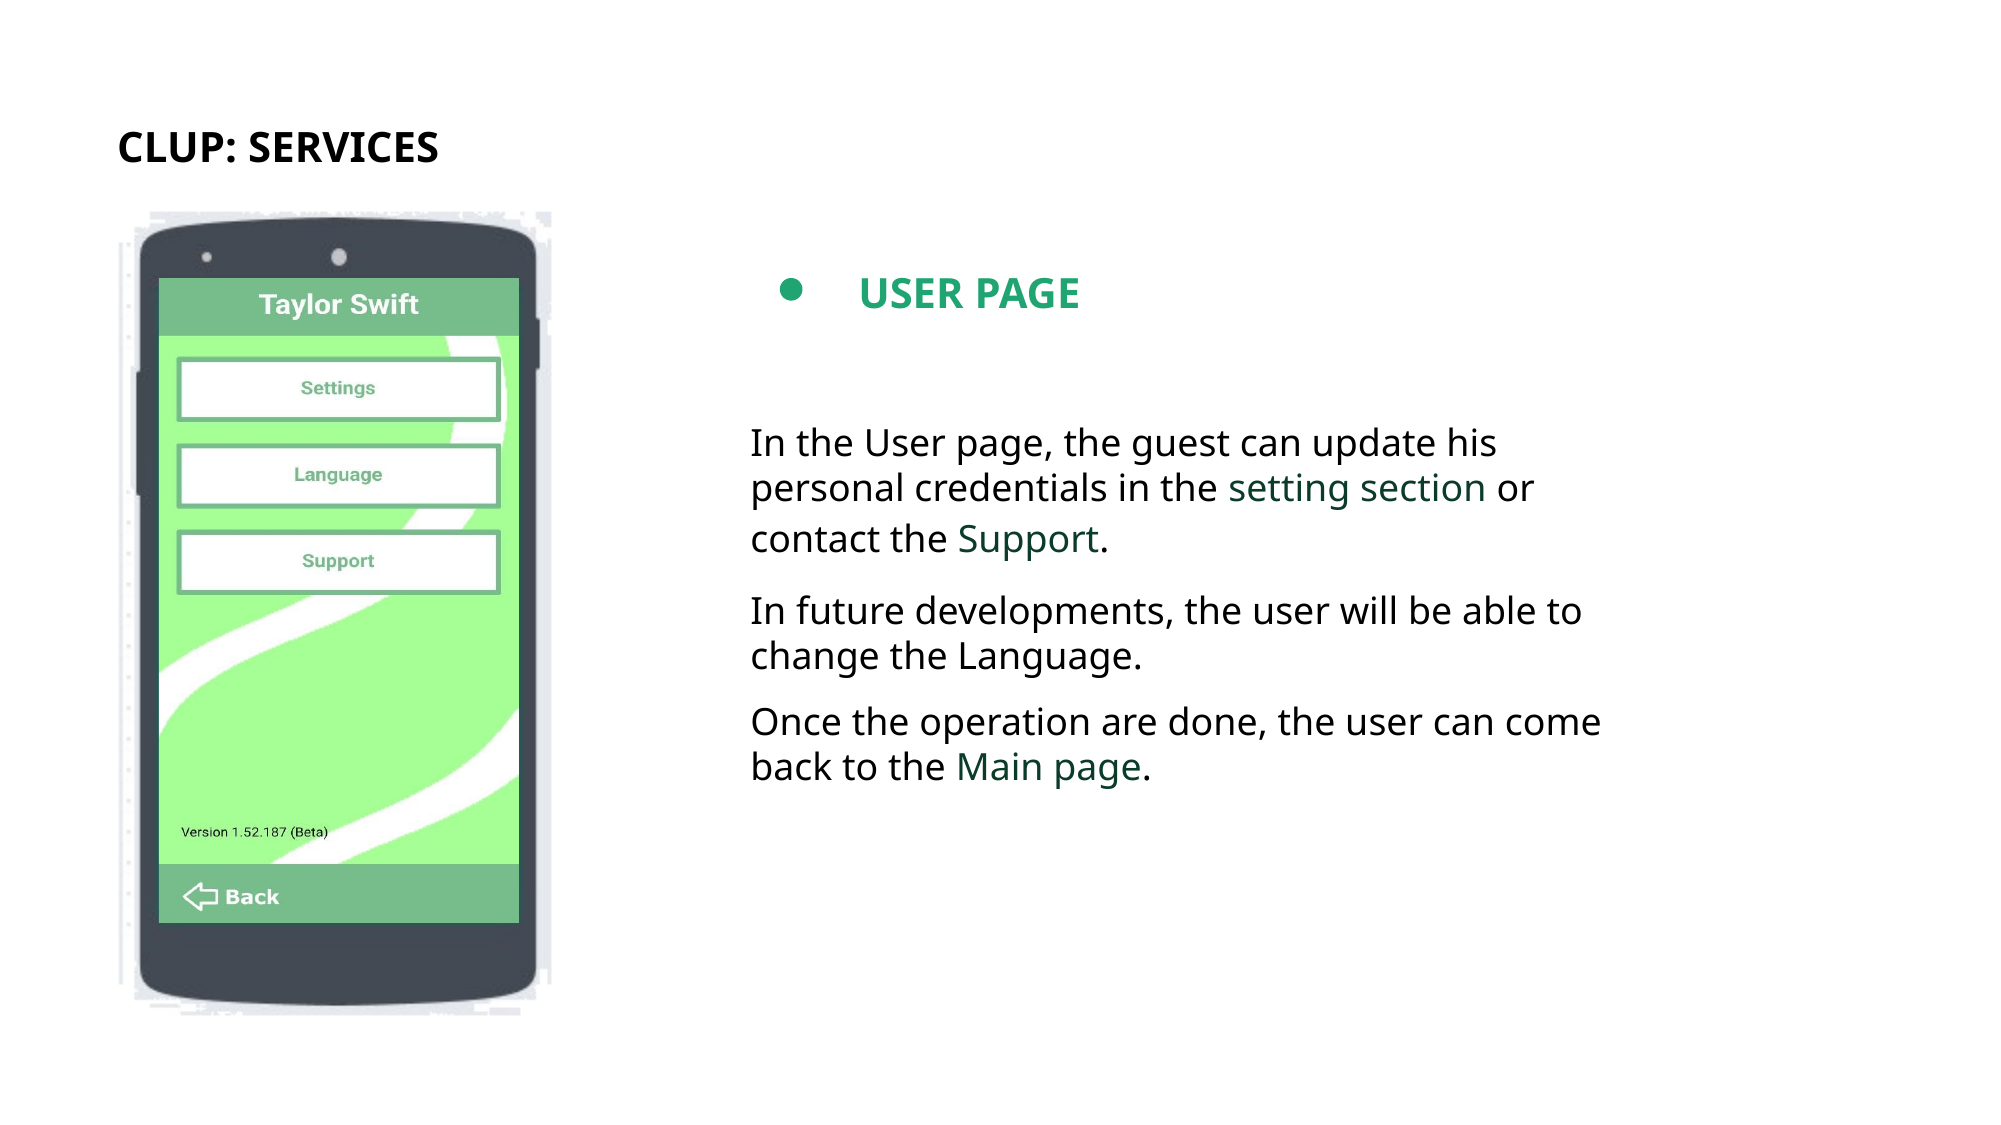

# CLUP: SERVICES
USER PAGE
In the User page, the guest can update his personal credentials in the setting section or contact the Support.
In future developments, the user will be able to change the Language.
Once the operation are done, the user can come back to the Main page.